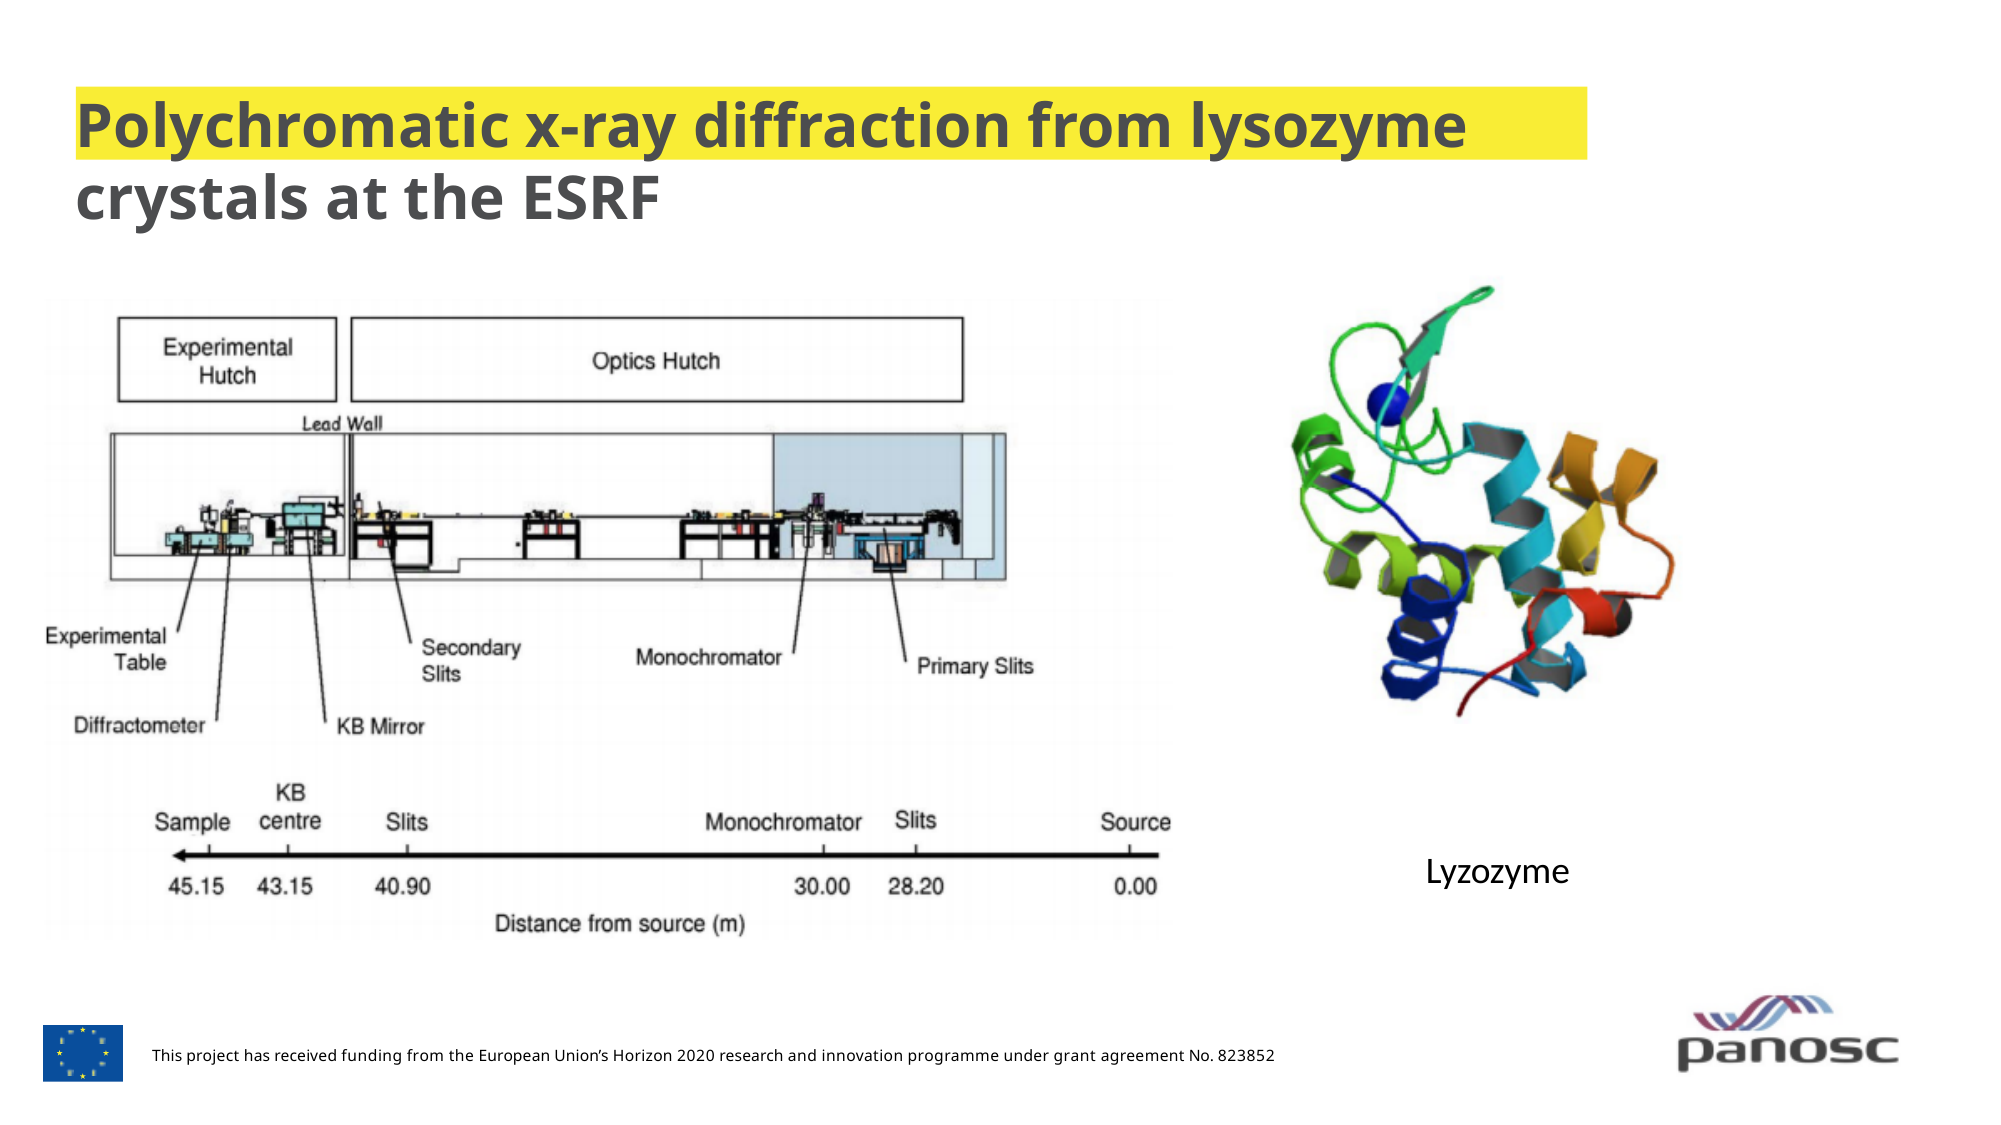

Polychromatic x-ray diffraction from lysozyme crystals at the ESRF
Lyzozyme